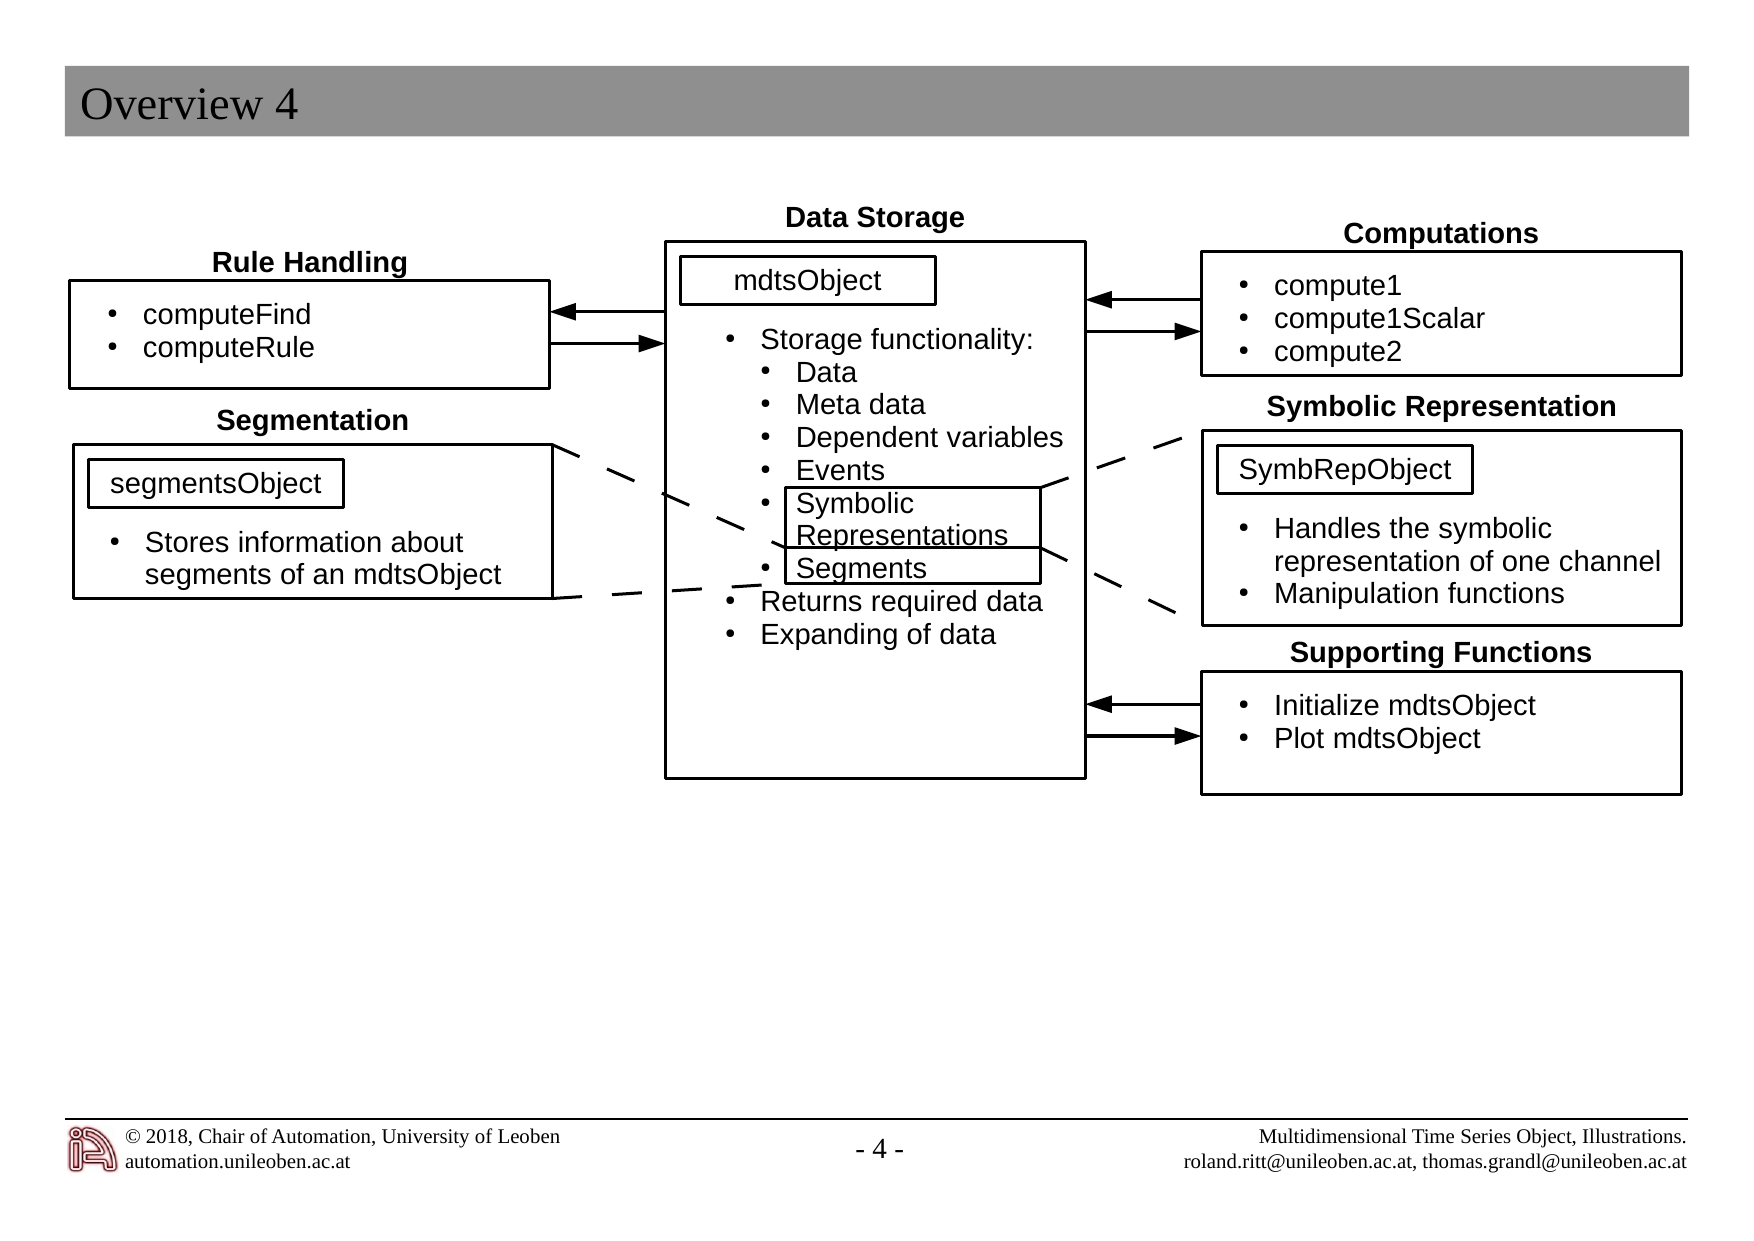

# Overview 4
Data Storage
Computations
Rule Handling
mdtsObject
compute1
compute1Scalar
compute2
computeFind
computeRule
Storage functionality:
Data
Meta data
Dependent variables
Events
Symbolic Representations
Segments
Returns required data
Expanding of data
Symbolic Representation
Segmentation
SymbRepObject
segmentsObject
Handles the symbolic representation of one channel
Manipulation functions
Stores information about segments of an mdtsObject
Supporting Functions
Initialize mdtsObject
Plot mdtsObject